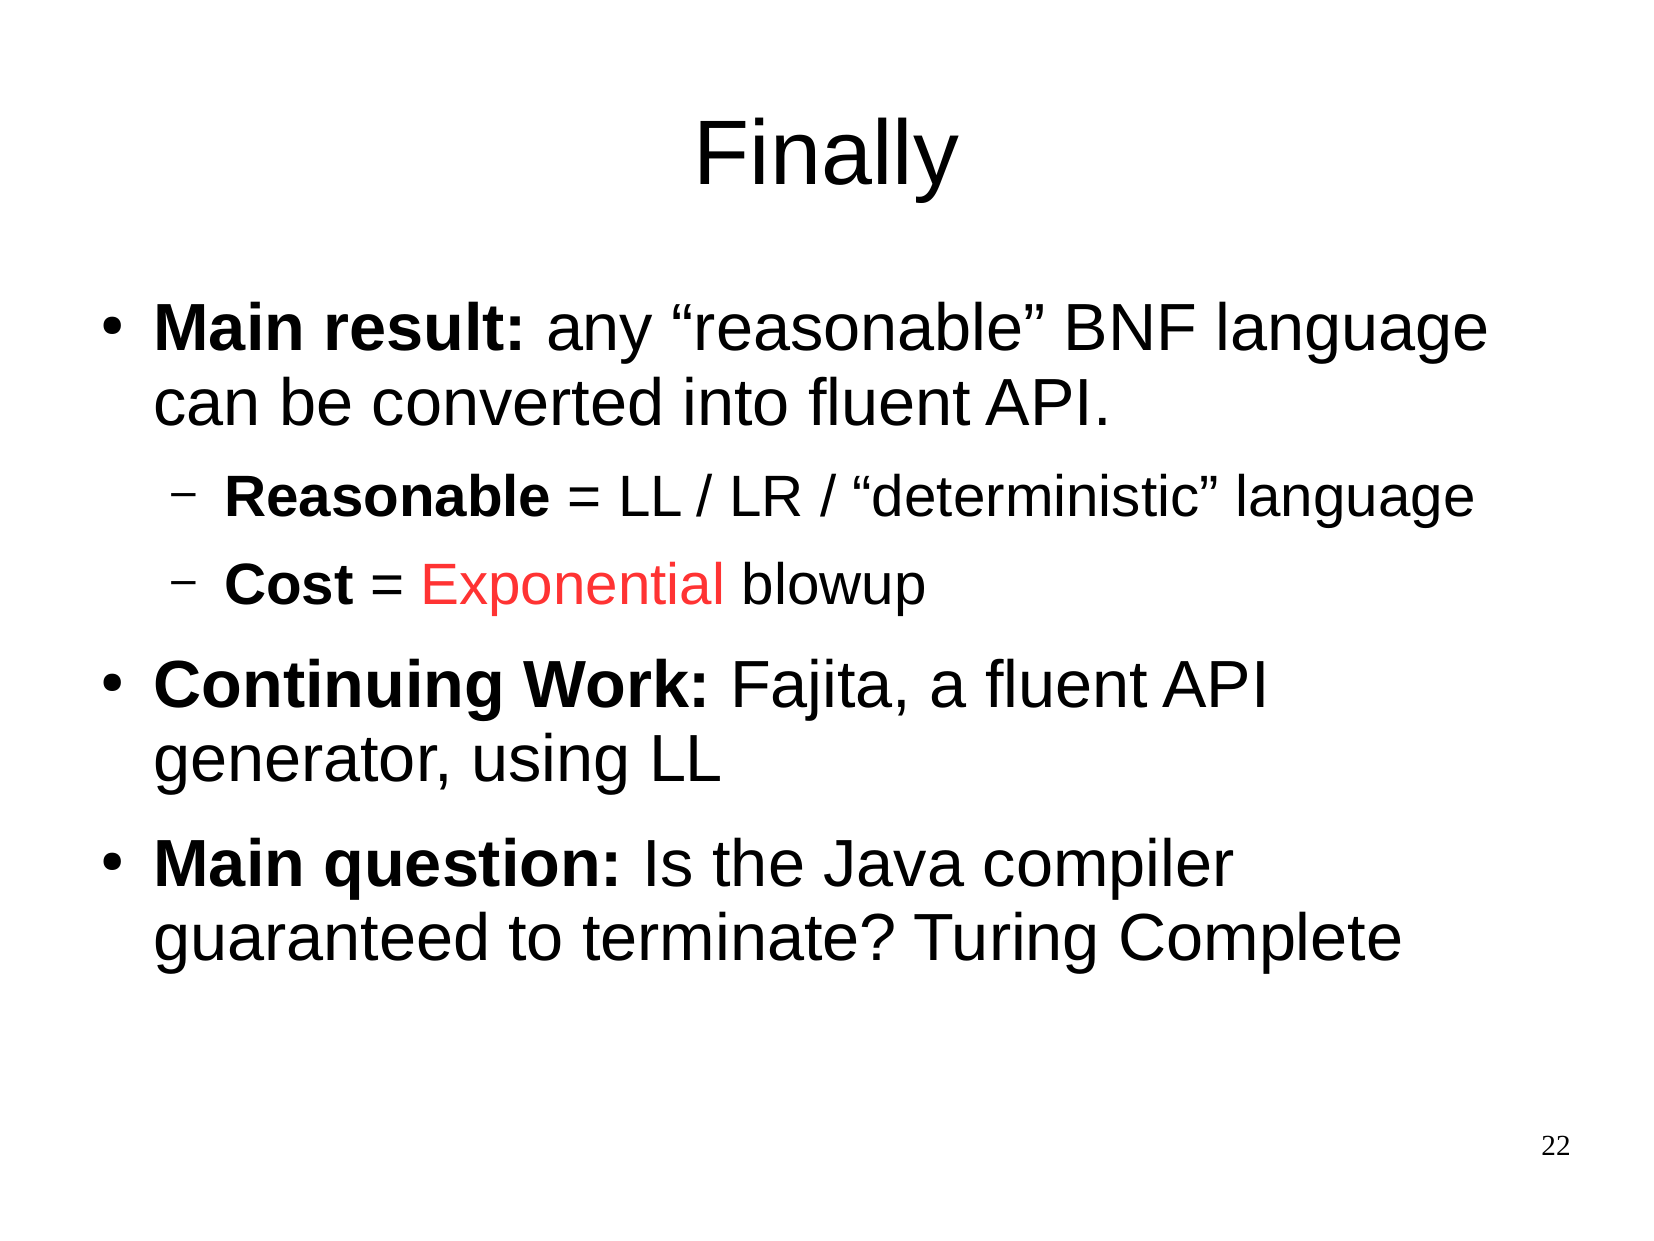

# Finally
Main result: any “reasonable” BNF language can be converted into fluent API.
Reasonable = LL / LR / “deterministic” language
Cost = Exponential blowup
Continuing Work: Fajita, a fluent API generator, using LL
Main question: Is the Java compiler guaranteed to terminate? Turing Complete
22